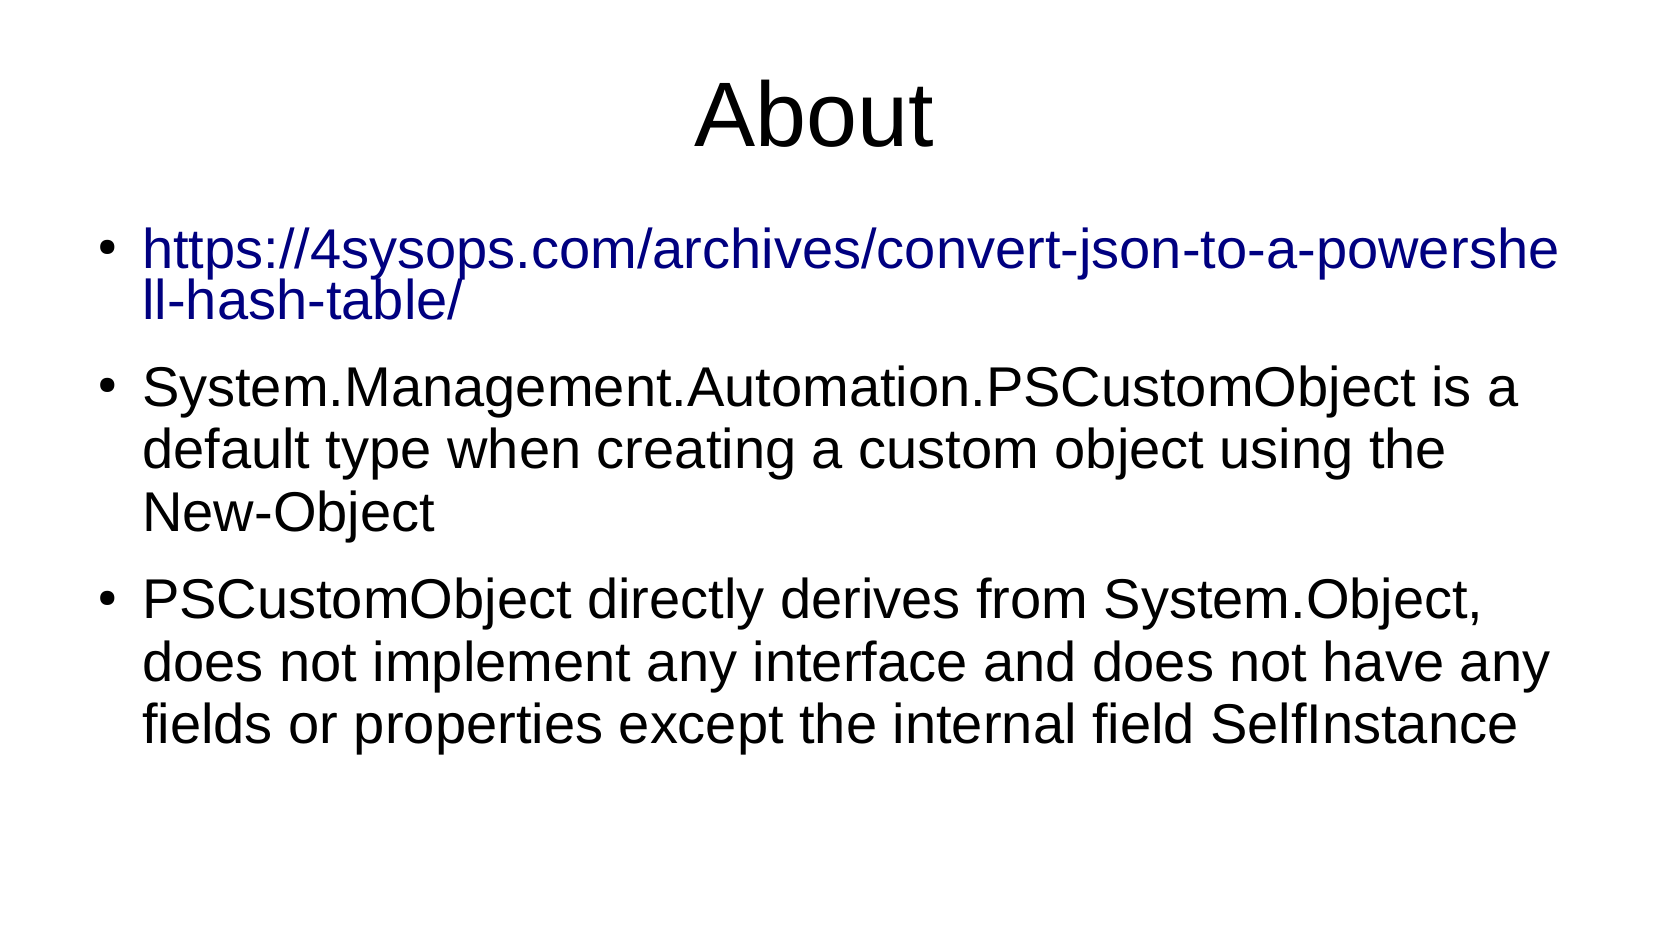

# About
https://4sysops.com/archives/convert-json-to-a-powershell-hash-table/
System.Management.Automation.PSCustomObject is a default type when creating a custom object using the New-Object
PSCustomObject directly derives from System.Object, does not implement any interface and does not have any fields or properties except the internal field SelfInstance